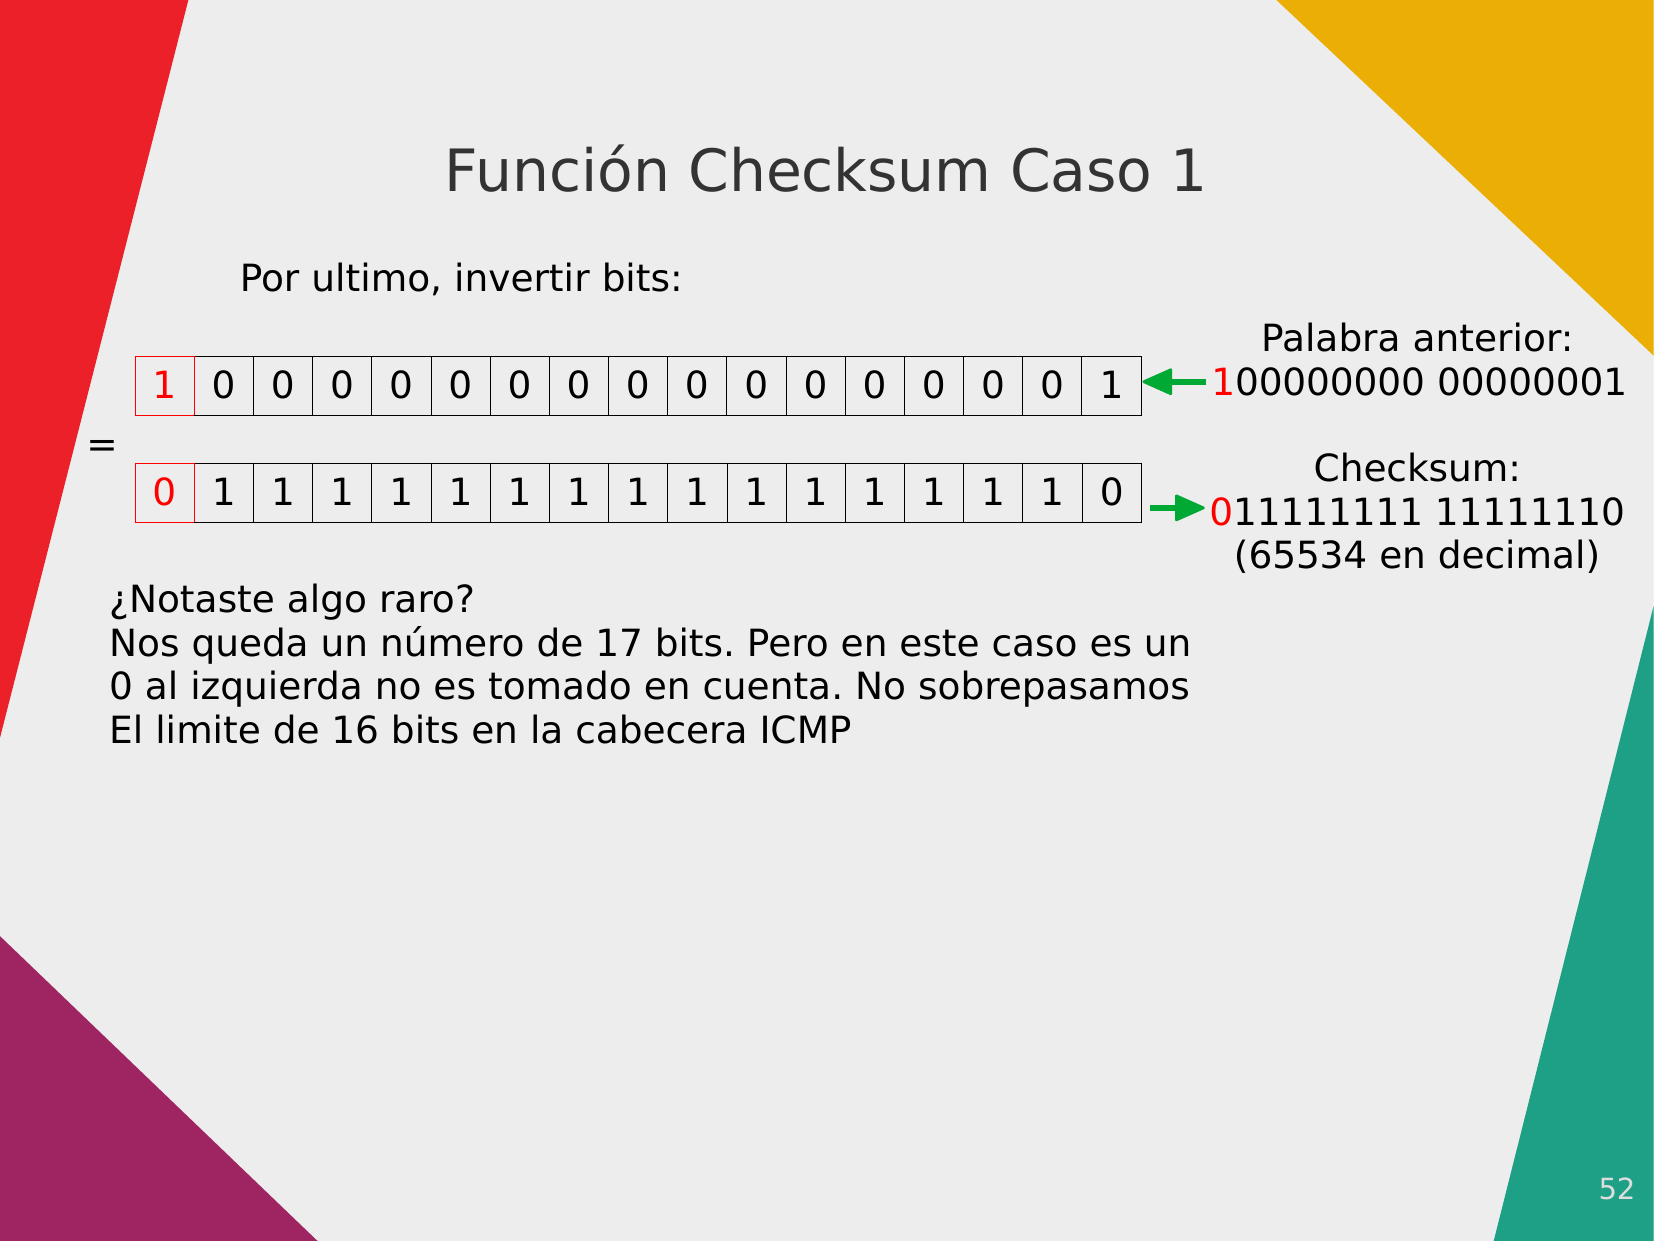

# Función Checksum Caso 1
Por ultimo, invertir bits:
Palabra anterior:
100000000 00000001
Checksum:
011111111 11111110
(65534 en decimal)
| 1 | 0 | 0 | 0 | 0 | 0 | 0 | 0 | 0 | 0 | 0 | 0 | 0 | 0 | 0 | 0 | 1 |
| --- | --- | --- | --- | --- | --- | --- | --- | --- | --- | --- | --- | --- | --- | --- | --- | --- |
=
| 0 | 1 | 1 | 1 | 1 | 1 | 1 | 1 | 1 | 1 | 1 | 1 | 1 | 1 | 1 | 1 | 0 |
| --- | --- | --- | --- | --- | --- | --- | --- | --- | --- | --- | --- | --- | --- | --- | --- | --- |
¿Notaste algo raro?
Nos queda un número de 17 bits. Pero en este caso es un
0 al izquierda no es tomado en cuenta. No sobrepasamos
El limite de 16 bits en la cabecera ICMP
52